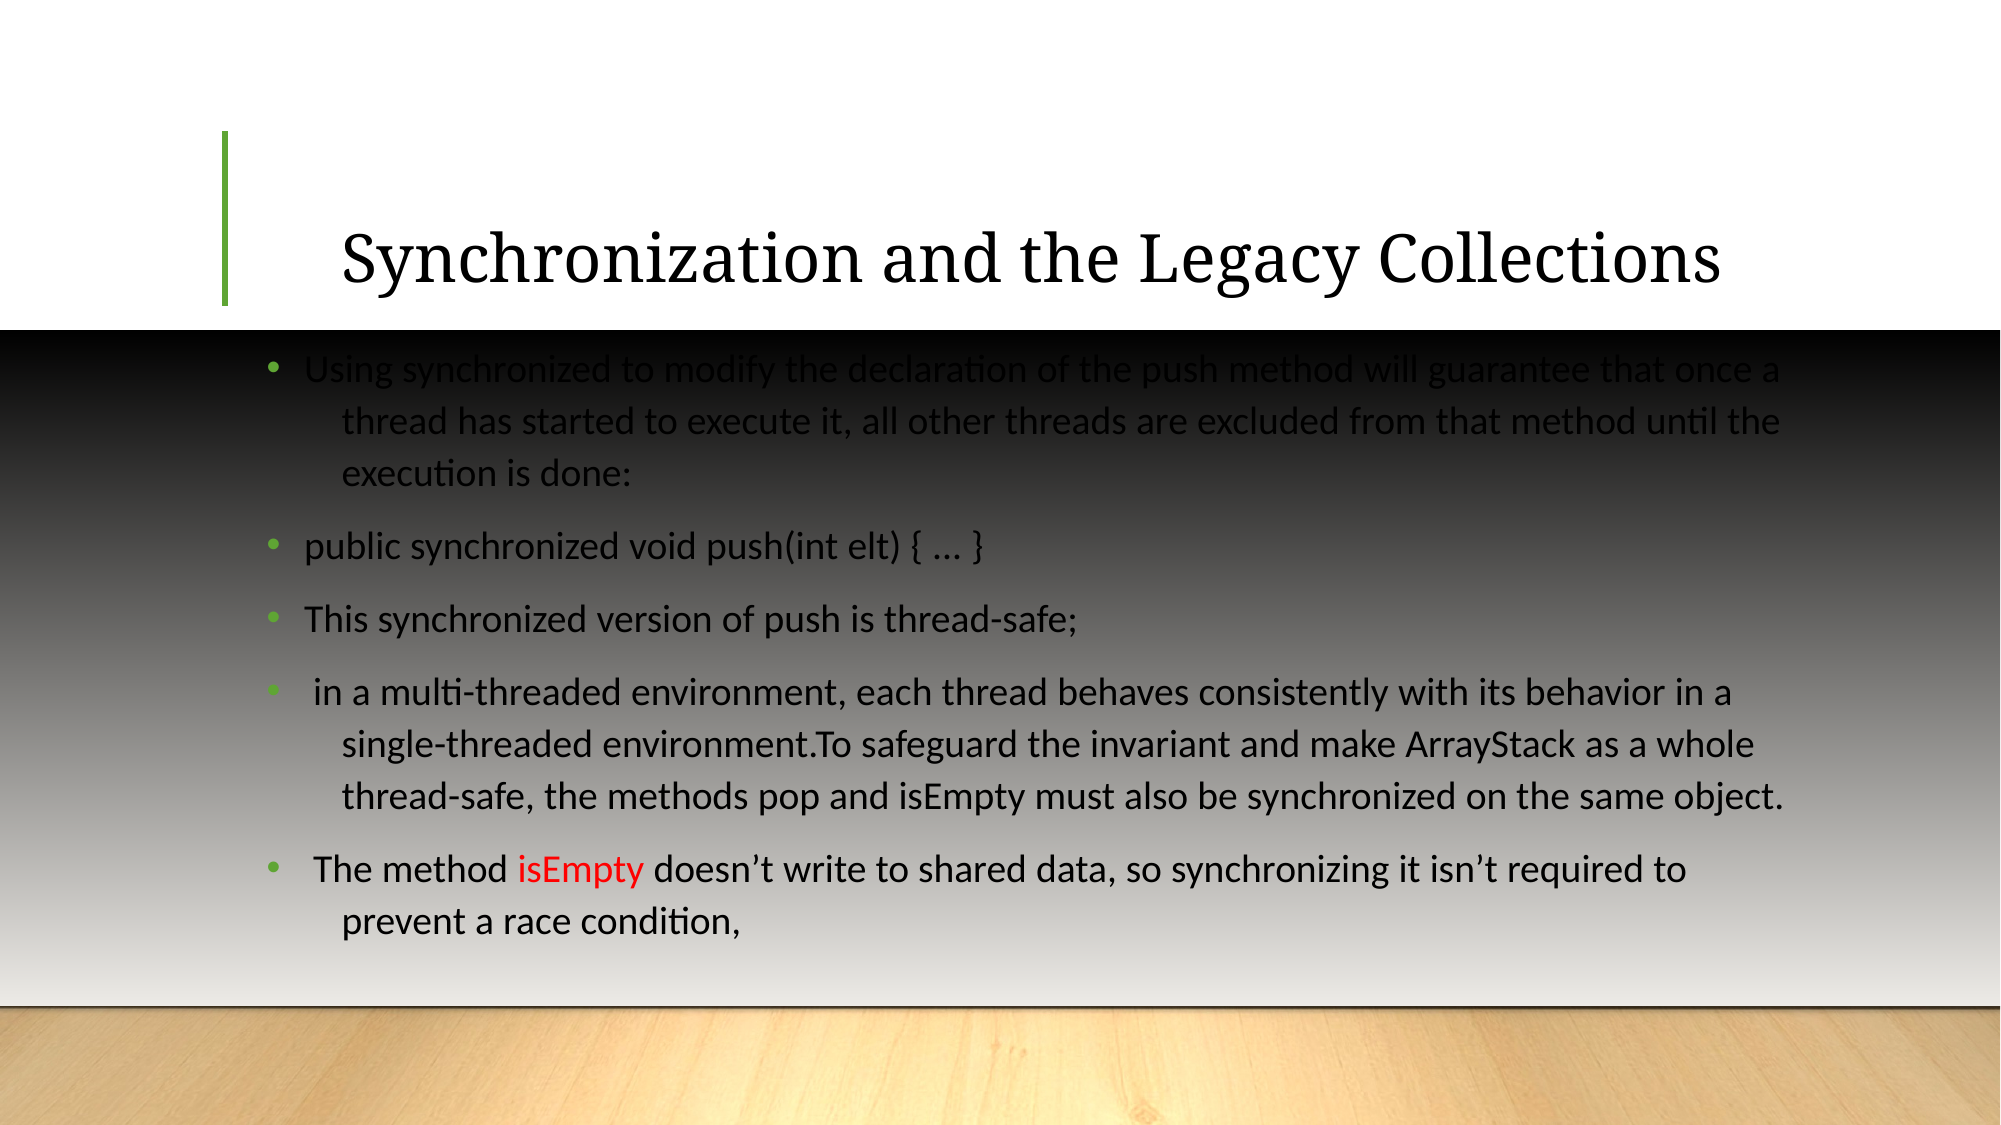

# Synchronization and the Legacy Collections
Using synchronized to modify the declaration of the push method will guarantee that once a thread has started to execute it, all other threads are excluded from that method until the execution is done:
public synchronized void push(int elt) { ... }
This synchronized version of push is thread-safe;
 in a multi-threaded environment, each thread behaves consistently with its behavior in a single-threaded environment.To safeguard the invariant and make ArrayStack as a whole thread-safe, the methods pop and isEmpty must also be synchronized on the same object.
 The method isEmpty doesn’t write to shared data, so synchronizing it isn’t required to prevent a race condition,